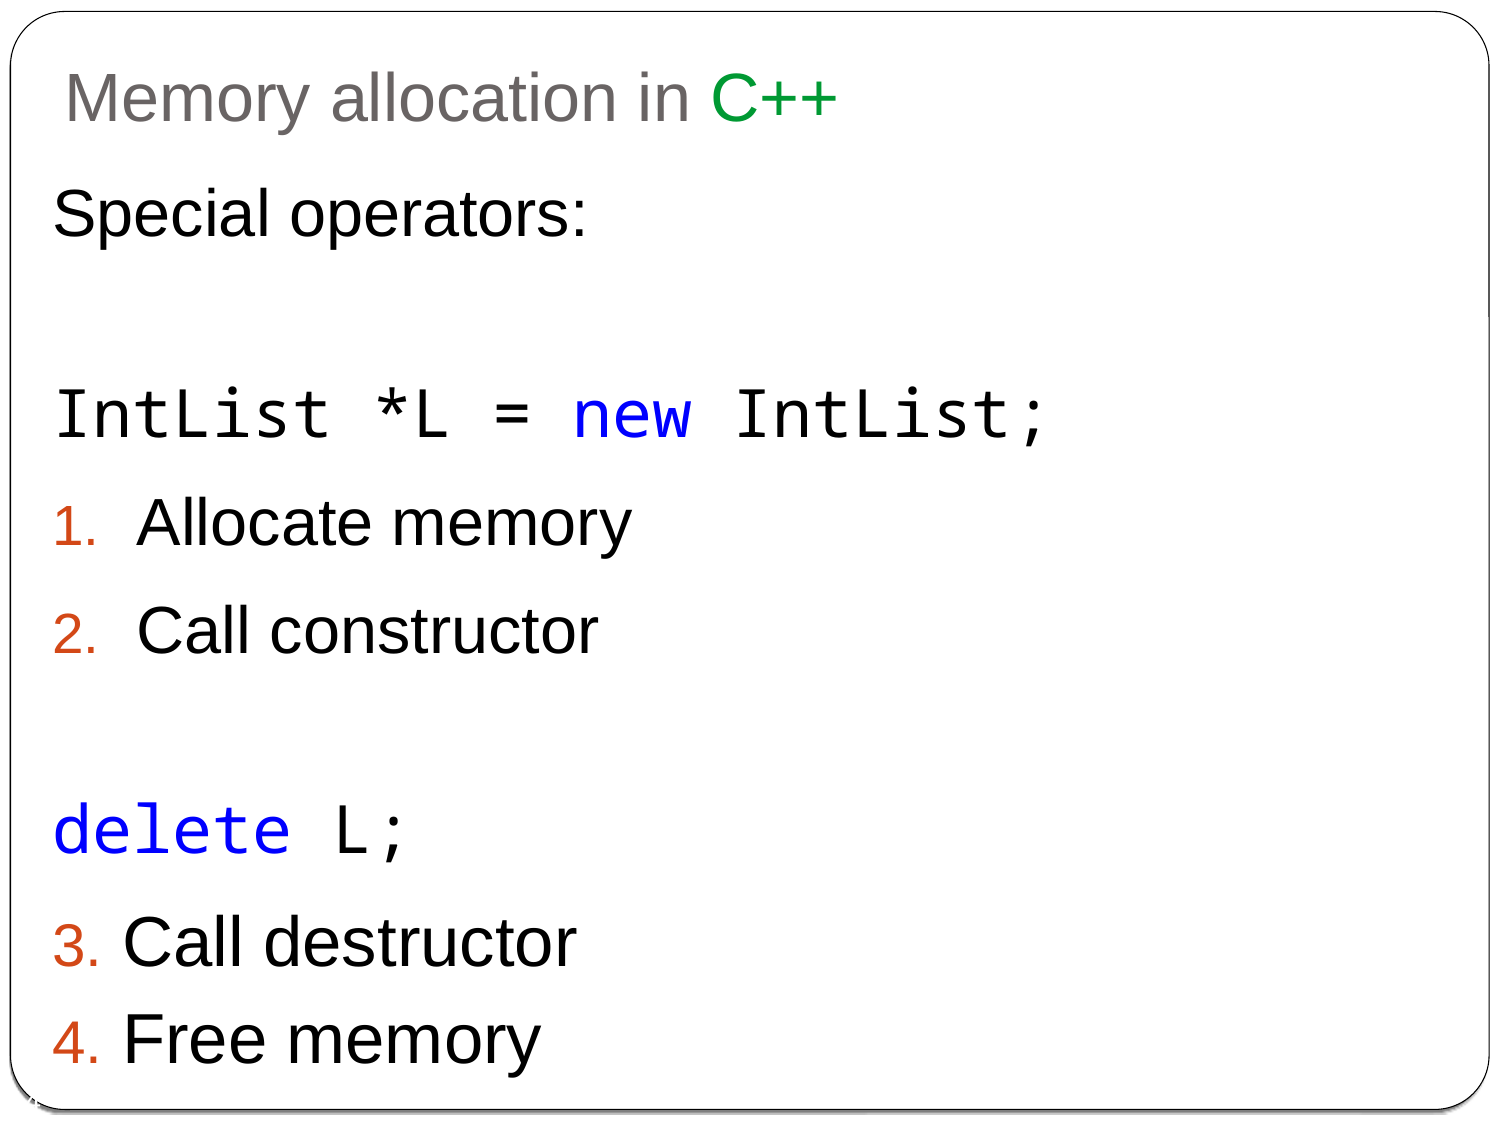

# Memory allocation in C++
Special operators:
IntList *L = new IntList;
Allocate memory
Call constructor
delete L;
 Call destructor
 Free memory